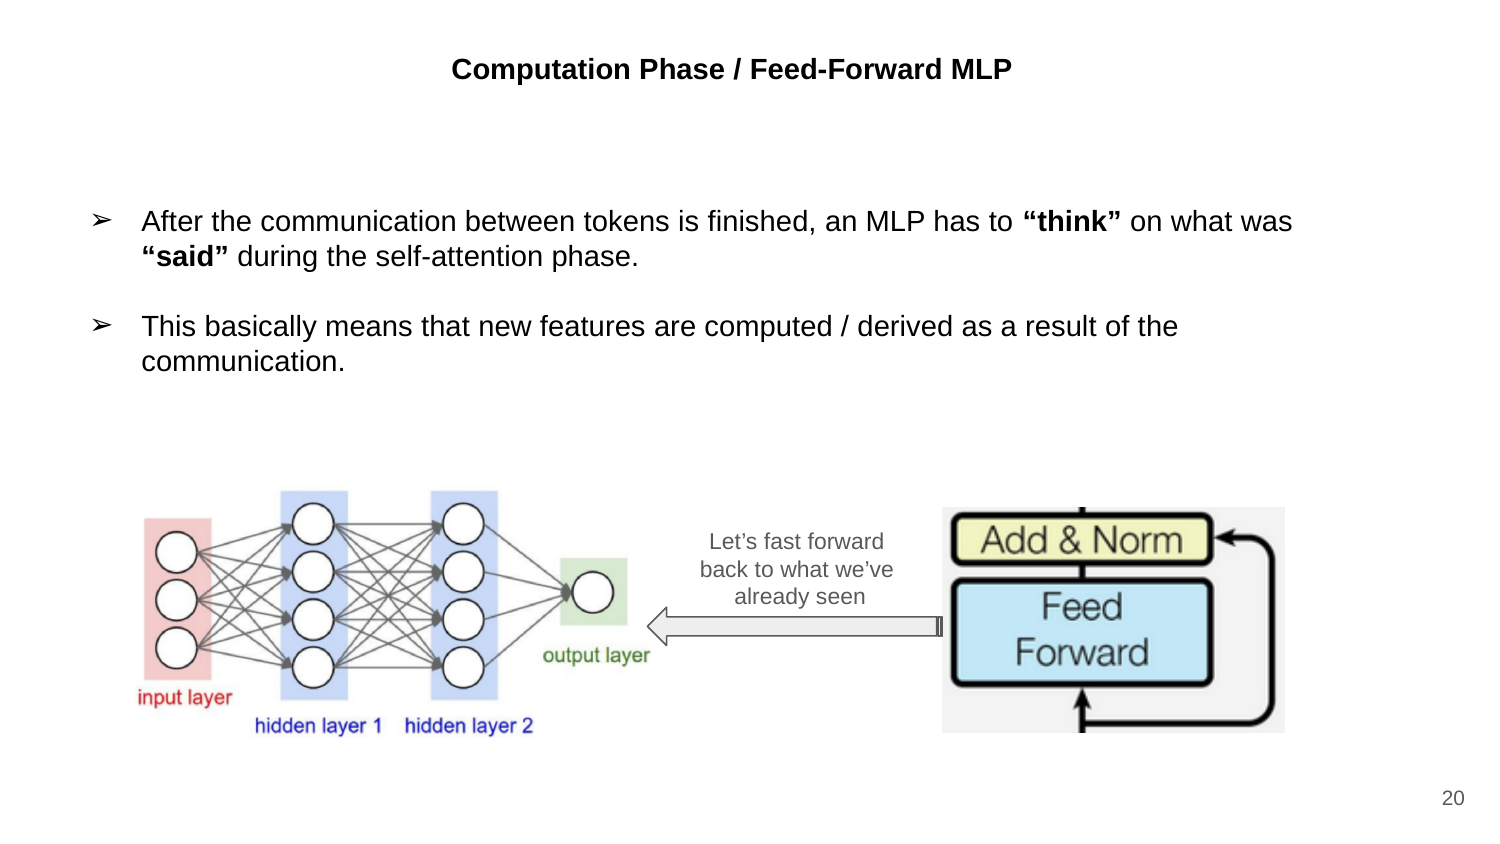

Computation Phase / Feed-Forward MLP
After the communication between tokens is finished, an MLP has to “think” on what was “said” during the self-attention phase.
This basically means that new features are computed / derived as a result of the communication.
Let’s fast forward back to what we’ve already seen